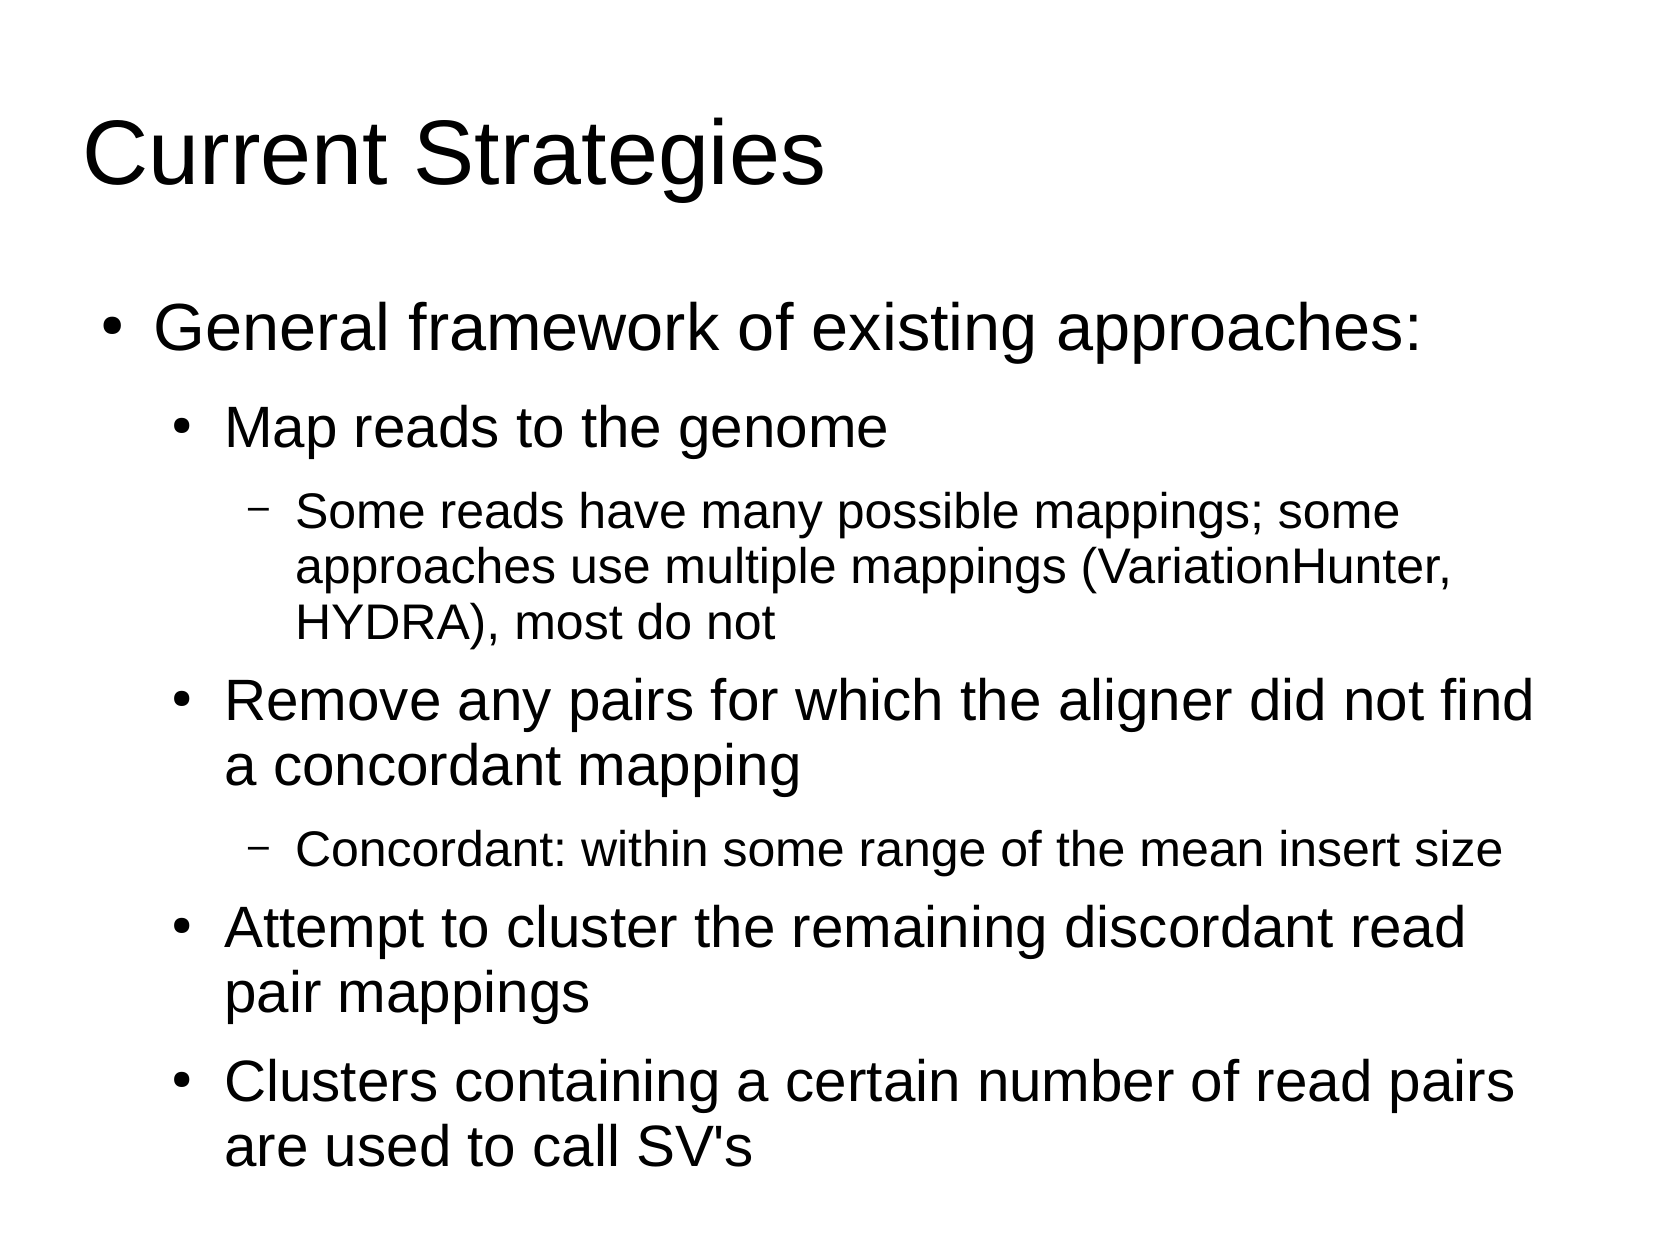

# Current Strategies
General framework of existing approaches:
Map reads to the genome
Some reads have many possible mappings; some approaches use multiple mappings (VariationHunter, HYDRA), most do not
Remove any pairs for which the aligner did not find a concordant mapping
Concordant: within some range of the mean insert size
Attempt to cluster the remaining discordant read pair mappings
Clusters containing a certain number of read pairs are used to call SV's